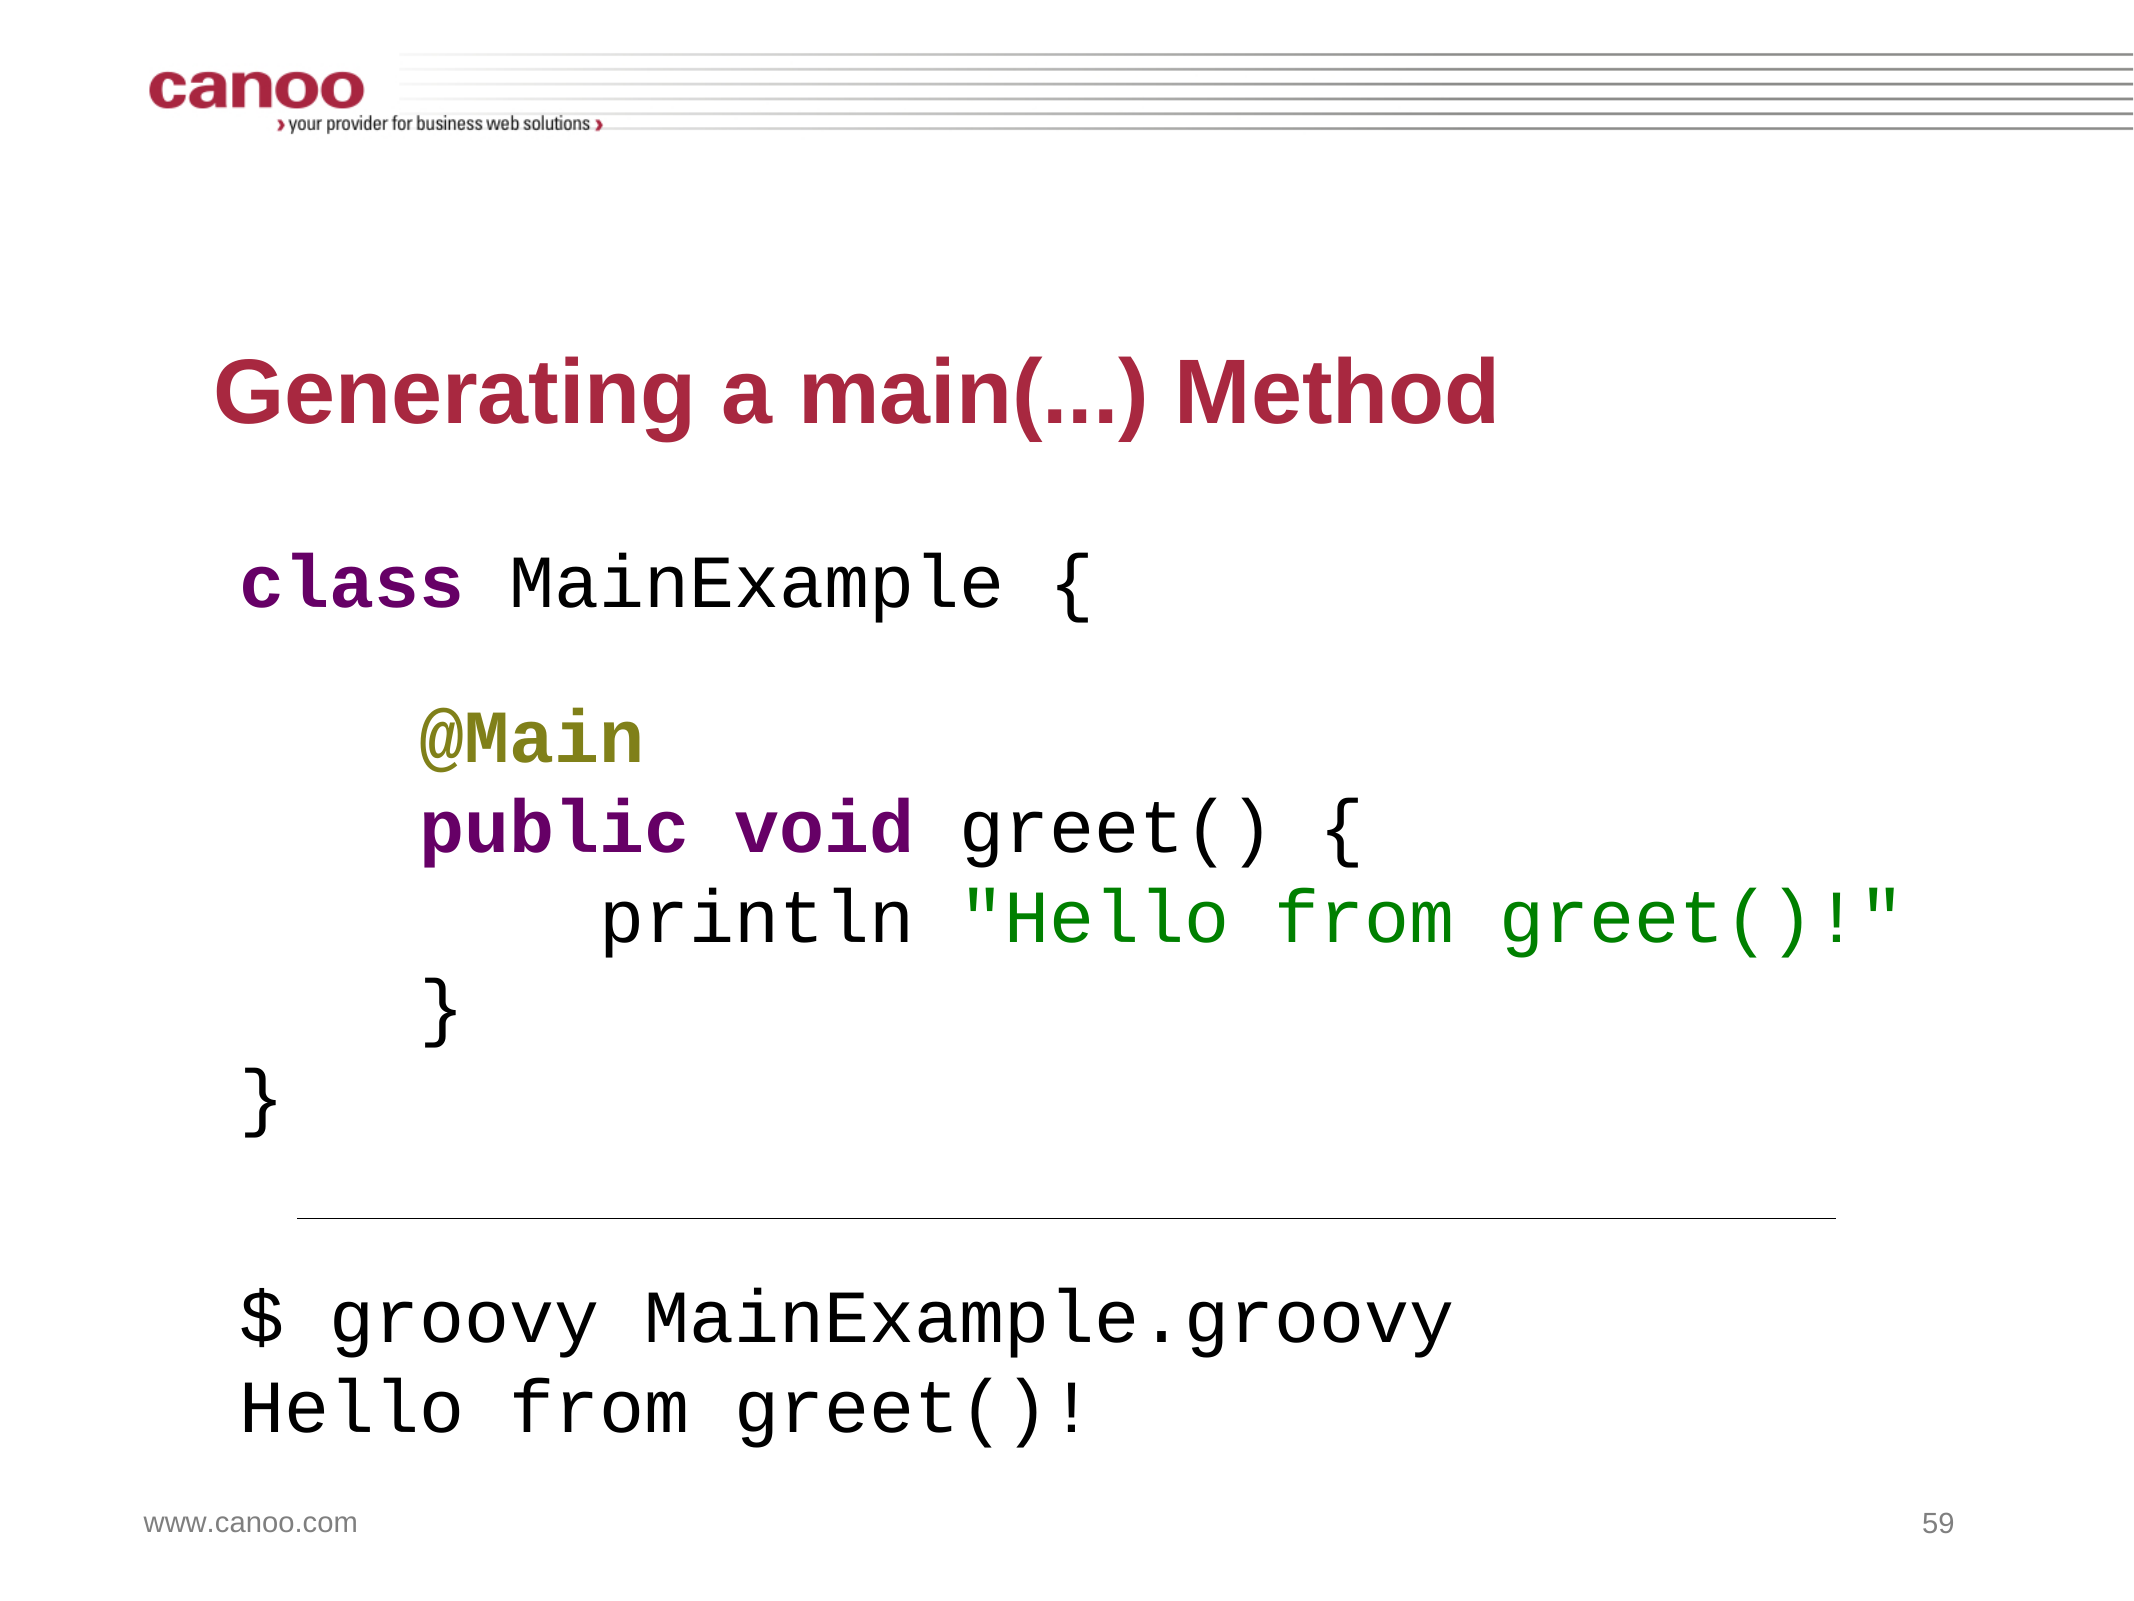

# Generating a main(...) Method
class MainExample {
 @Main
 public void greet() {
 println "Hello from greet()!"
 }
}
$ groovy MainExample.groovy
Hello from greet()!